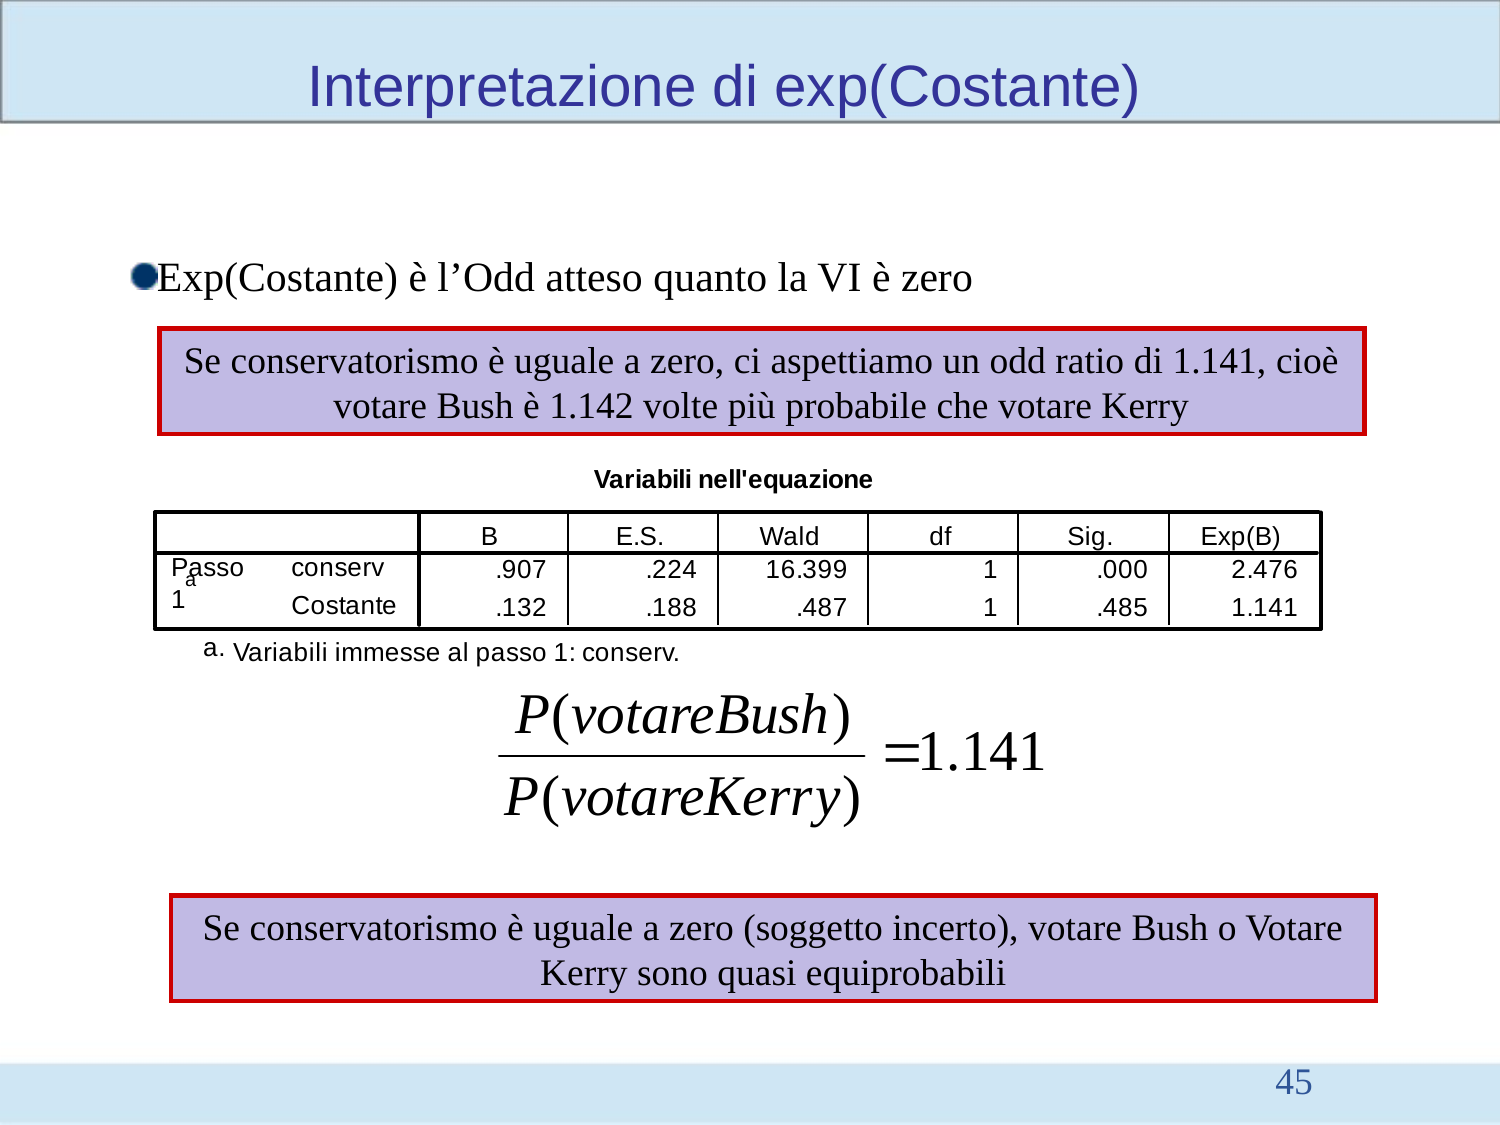

Interpretazione di exp(Costante)
Exp(Costante) è l’Odd atteso quanto la VI è zero
Se conservatorismo è uguale a zero, ci aspettiamo un odd ratio di 1.141, cioè votare Bush è 1.142 volte più probabile che votare Kerry
Se conservatorismo è uguale a zero (soggetto incerto), votare Bush o Votare Kerry sono quasi equiprobabili